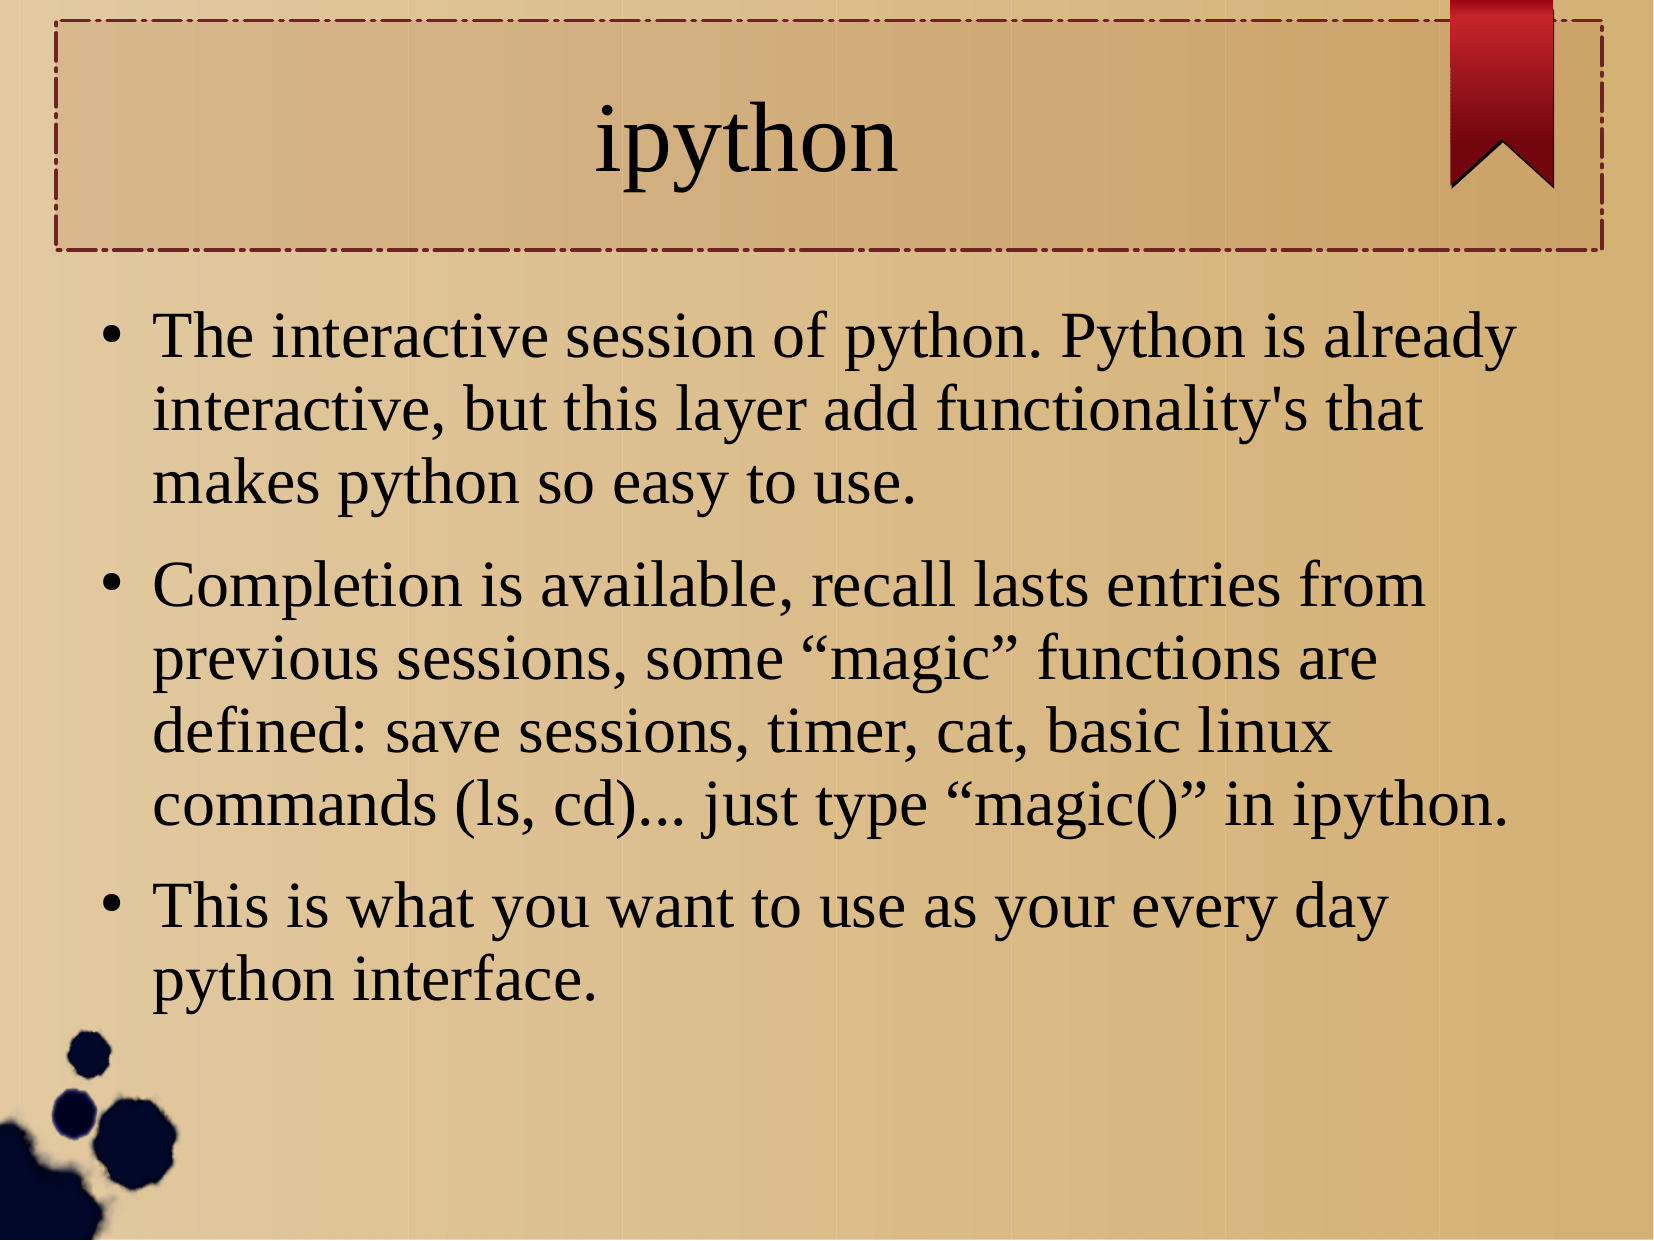

# ipython
The interactive session of python. Python is already interactive, but this layer add functionality's that makes python so easy to use.
Completion is available, recall lasts entries from previous sessions, some “magic” functions are defined: save sessions, timer, cat, basic linux commands (ls, cd)... just type “magic()” in ipython.
This is what you want to use as your every day python interface.